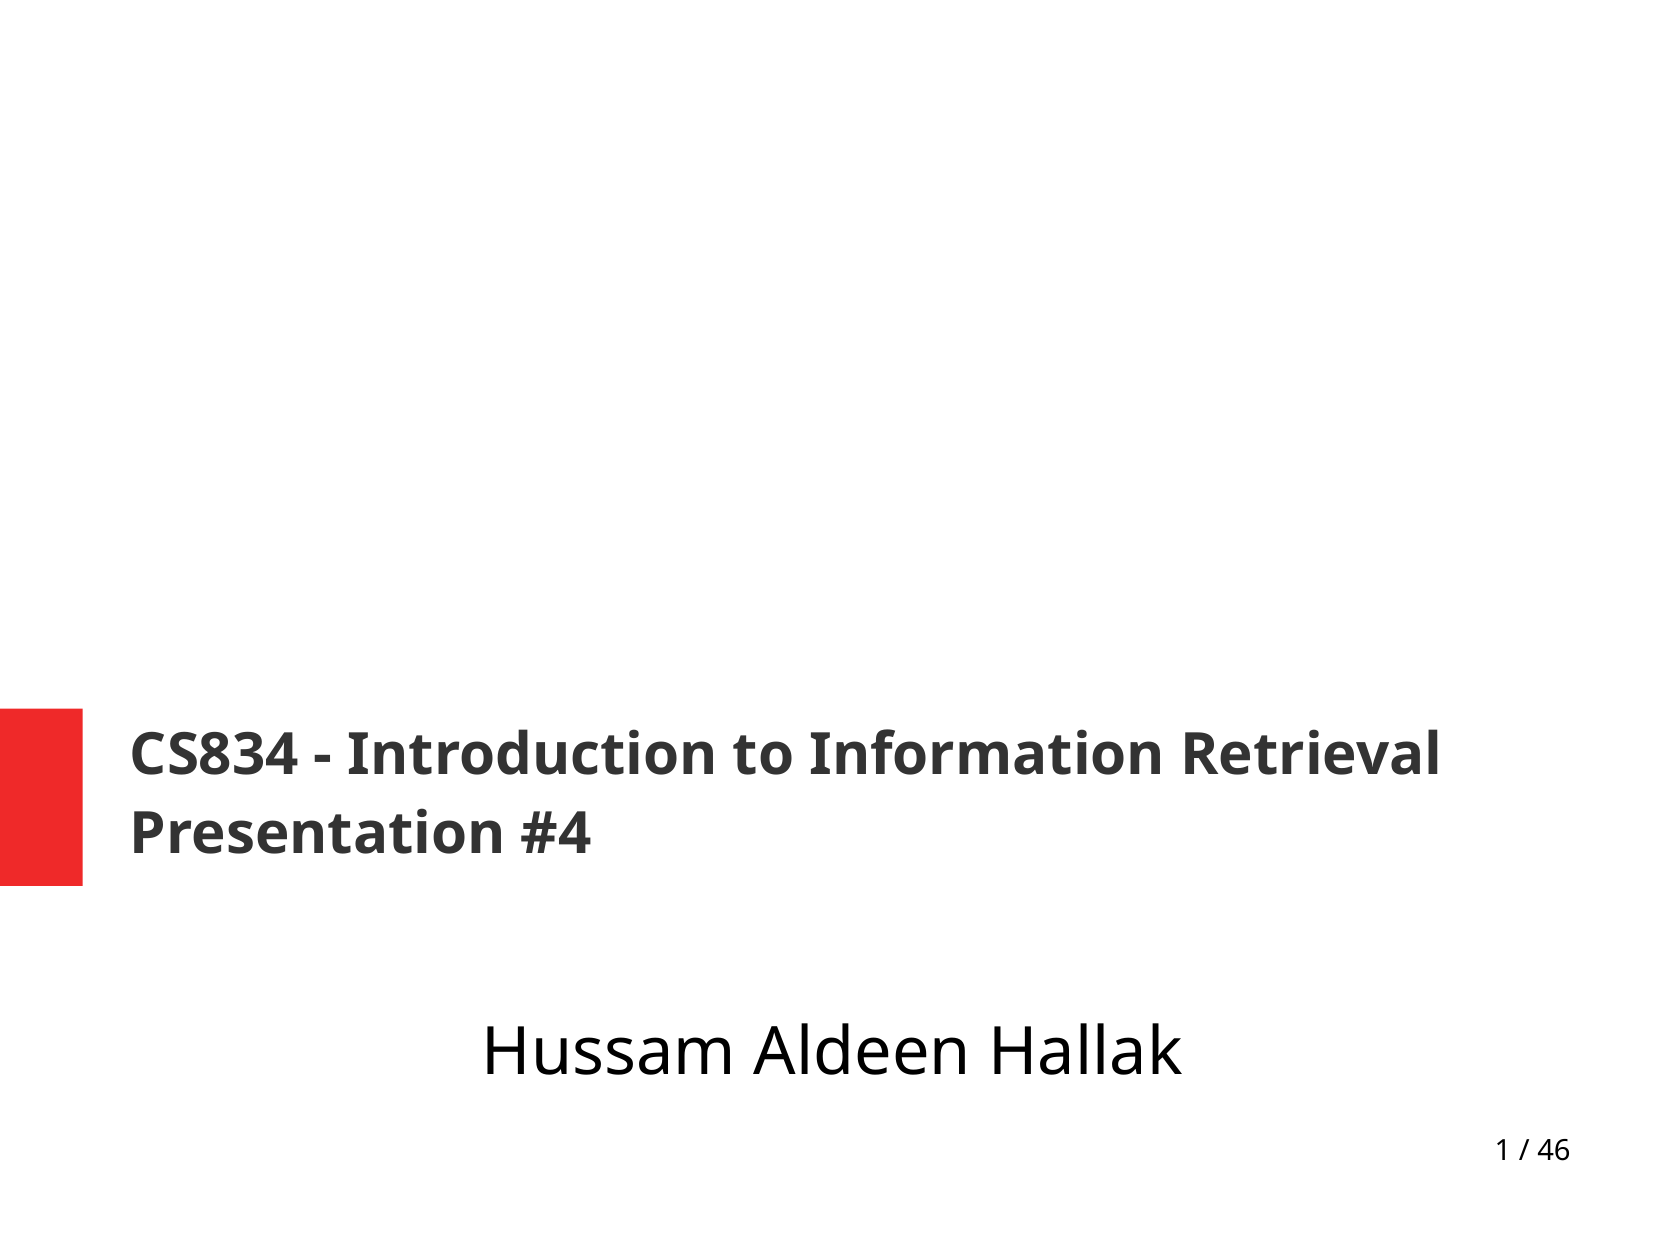

# CS834 - Introduction to Information Retrieval Presentation #4
Hussam Aldeen Hallak
1